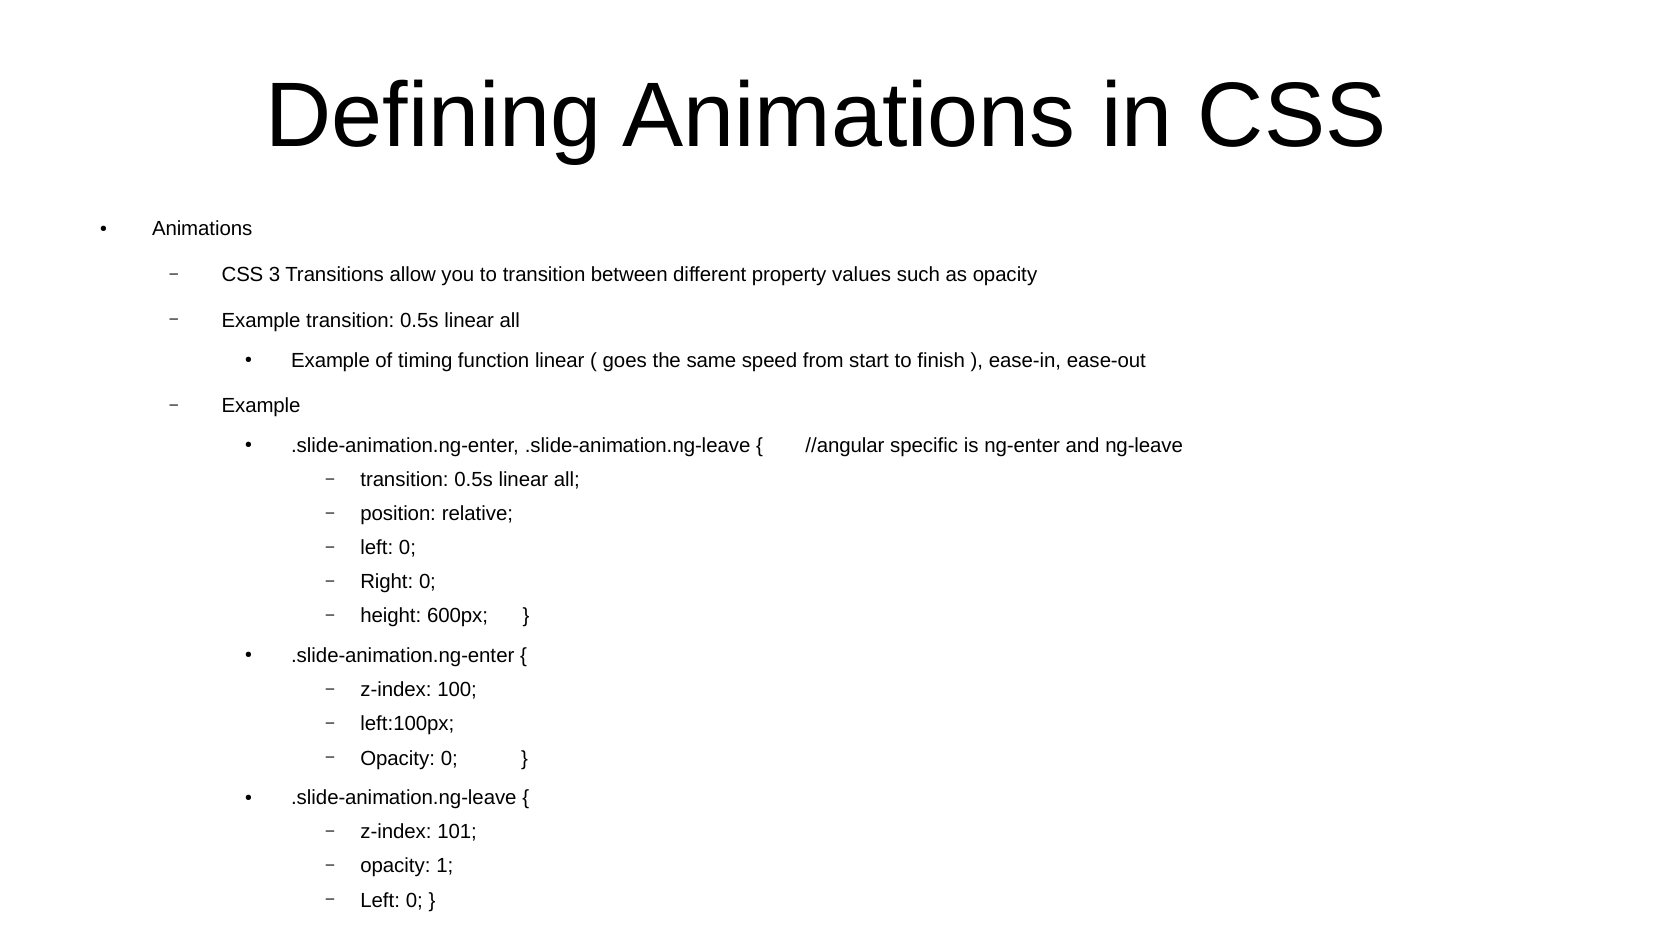

# Defining Animations in CSS
Animations
CSS 3 Transitions allow you to transition between different property values such as opacity
Example transition: 0.5s linear all
Example of timing function linear ( goes the same speed from start to finish ), ease-in, ease-out
Example
.slide-animation.ng-enter, .slide-animation.ng-leave {		//angular specific is ng-enter and ng-leave
transition: 0.5s linear all;
position: relative;
left: 0;
Right: 0;
height: 600px; }
.slide-animation.ng-enter {
z-index: 100;
left:100px;
Opacity: 0; }
.slide-animation.ng-leave {
z-index: 101;
opacity: 1;
Left: 0; }